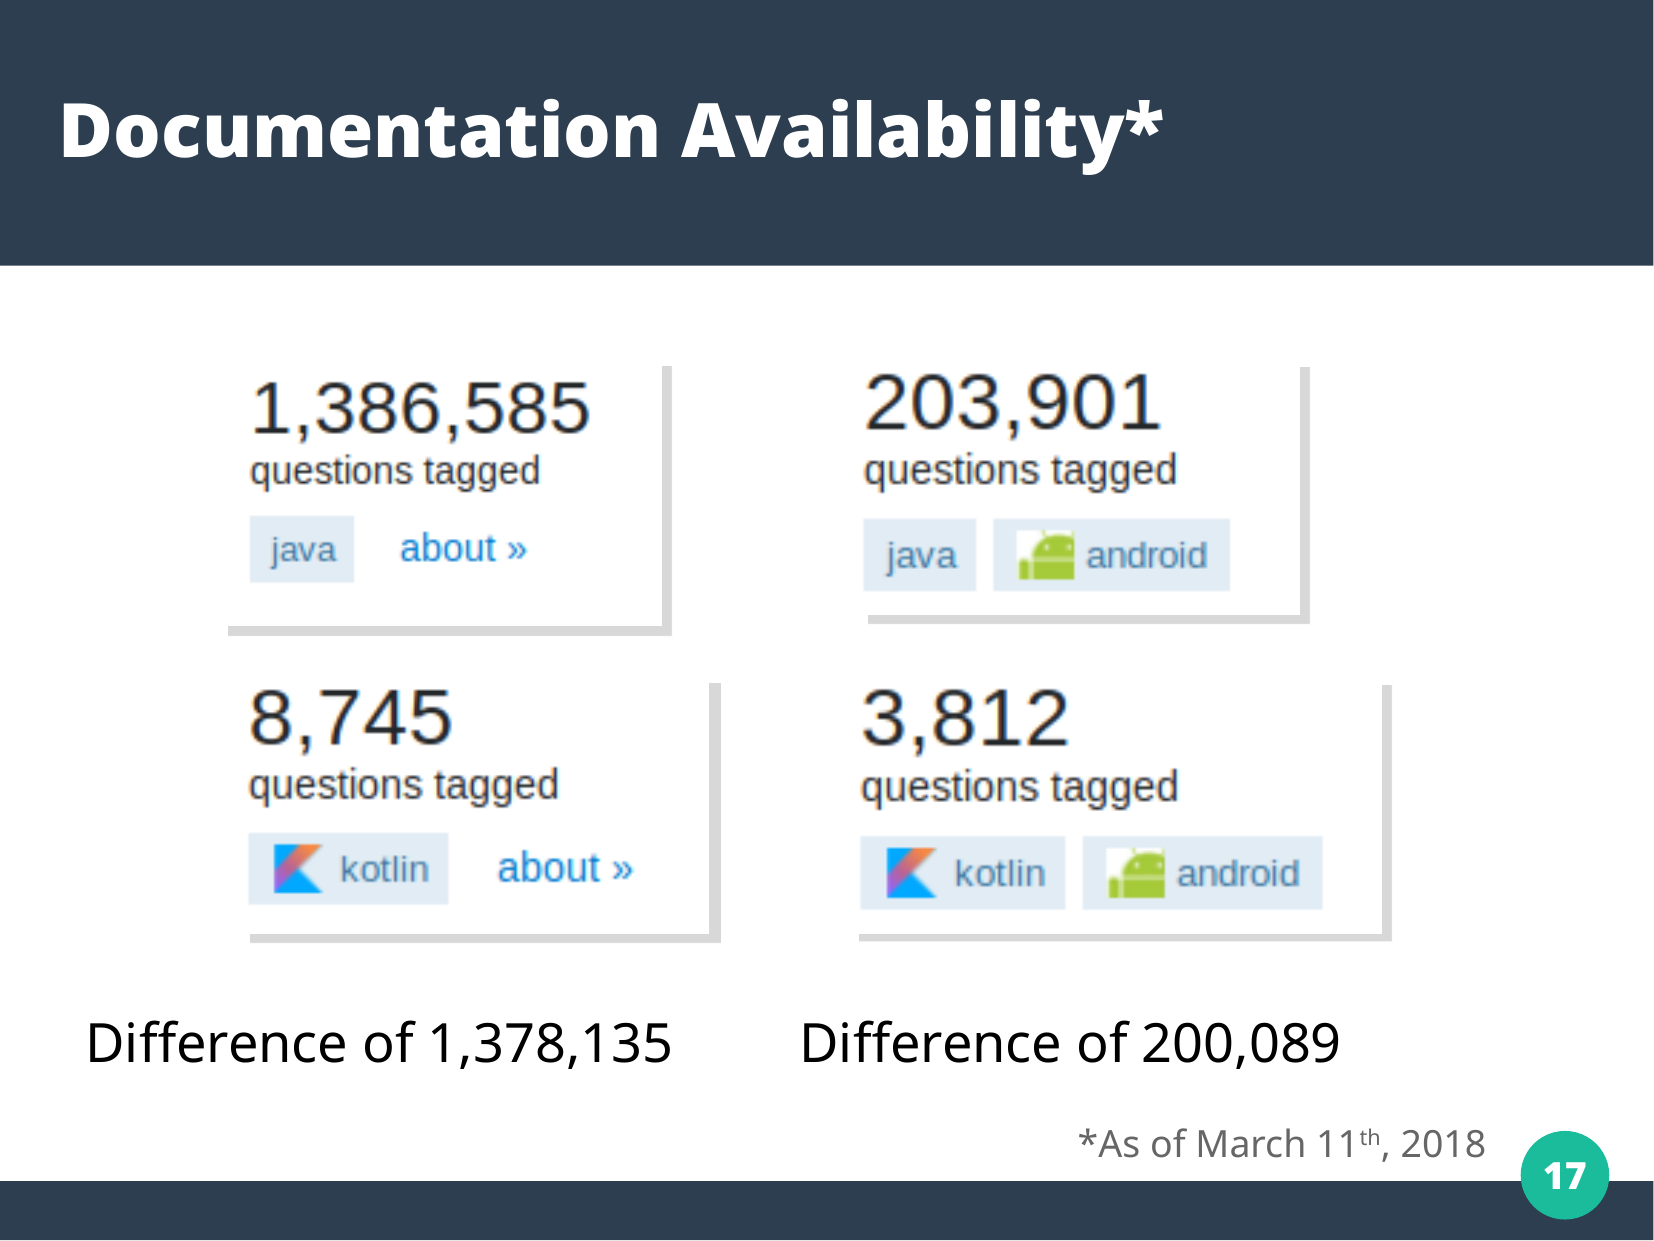

# Documentation Availability*
Difference of 1,378,135
Difference of 200,089
*As of March 11th, 2018
17